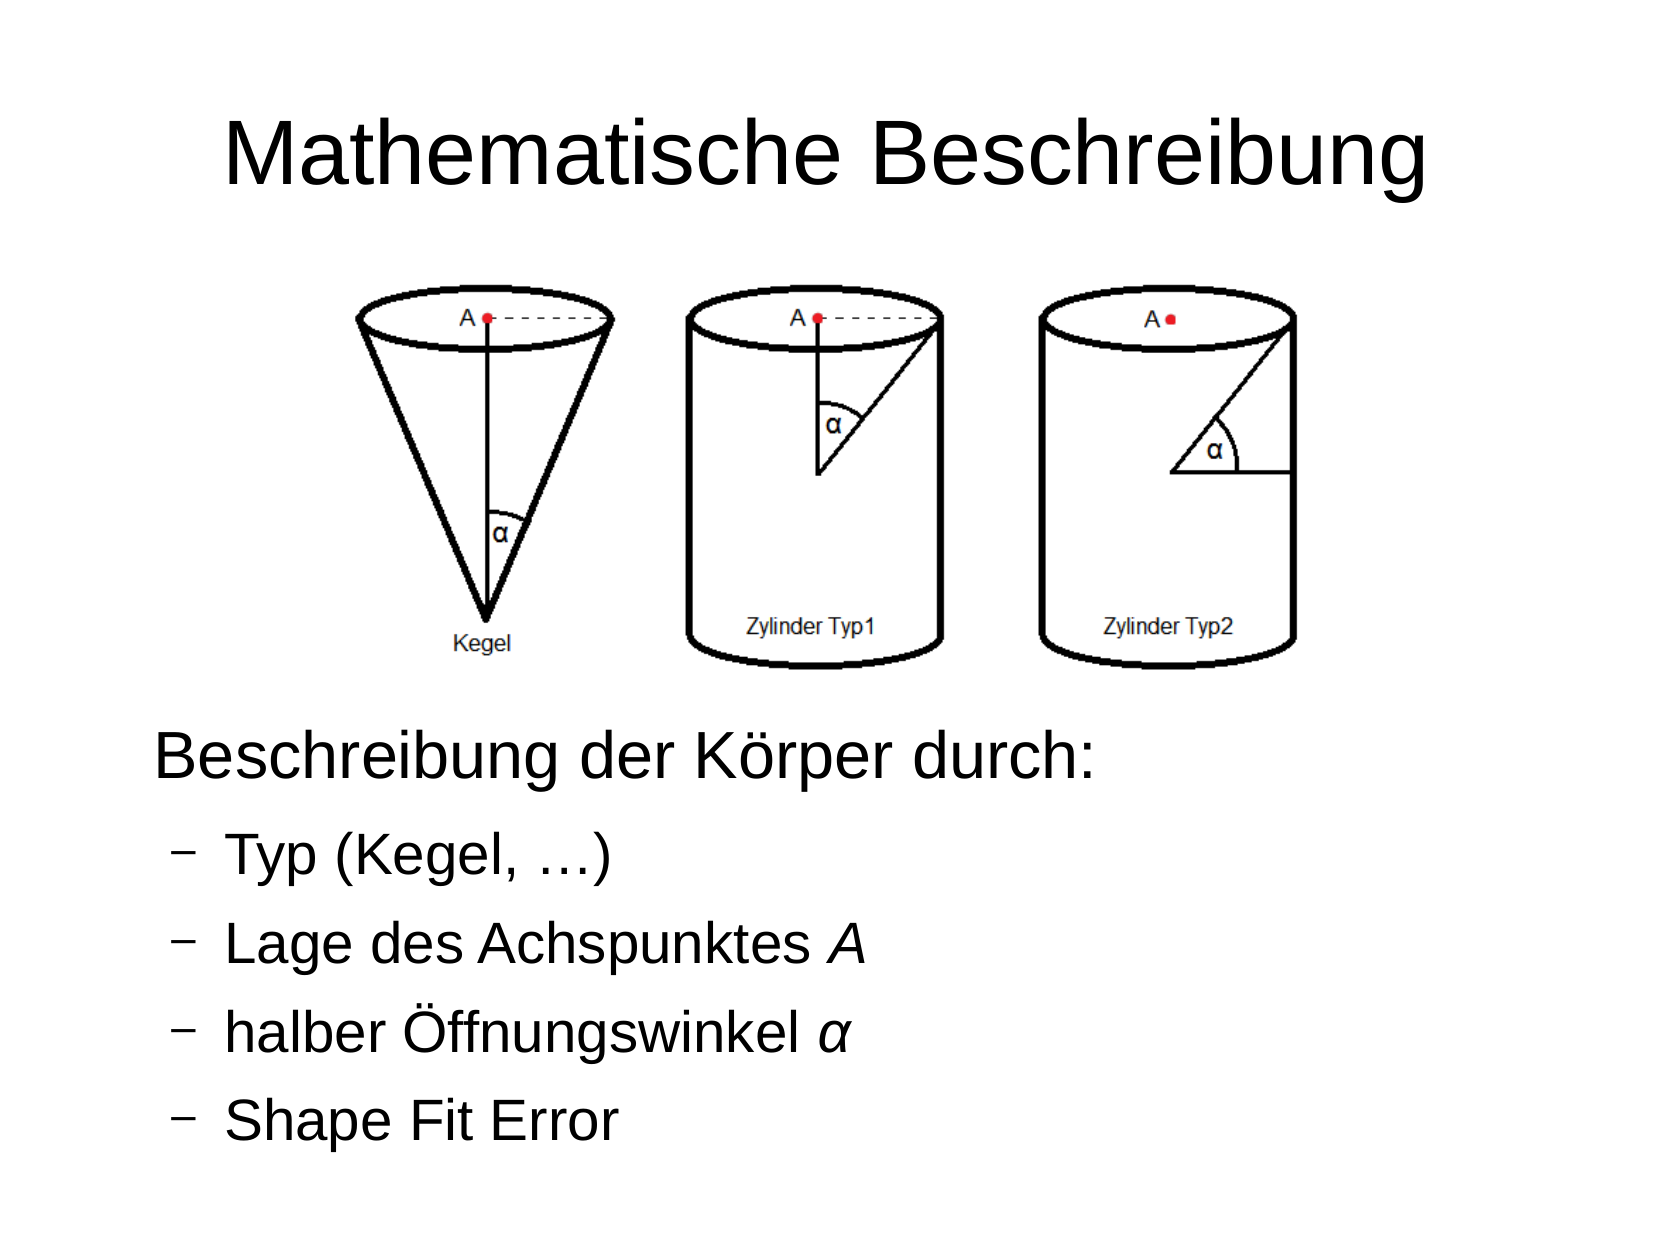

# Mathematische Beschreibung
Beschreibung der Körper durch:
Typ (Kegel, …)
Lage des Achspunktes A
halber Öffnungswinkel α
Shape Fit Error